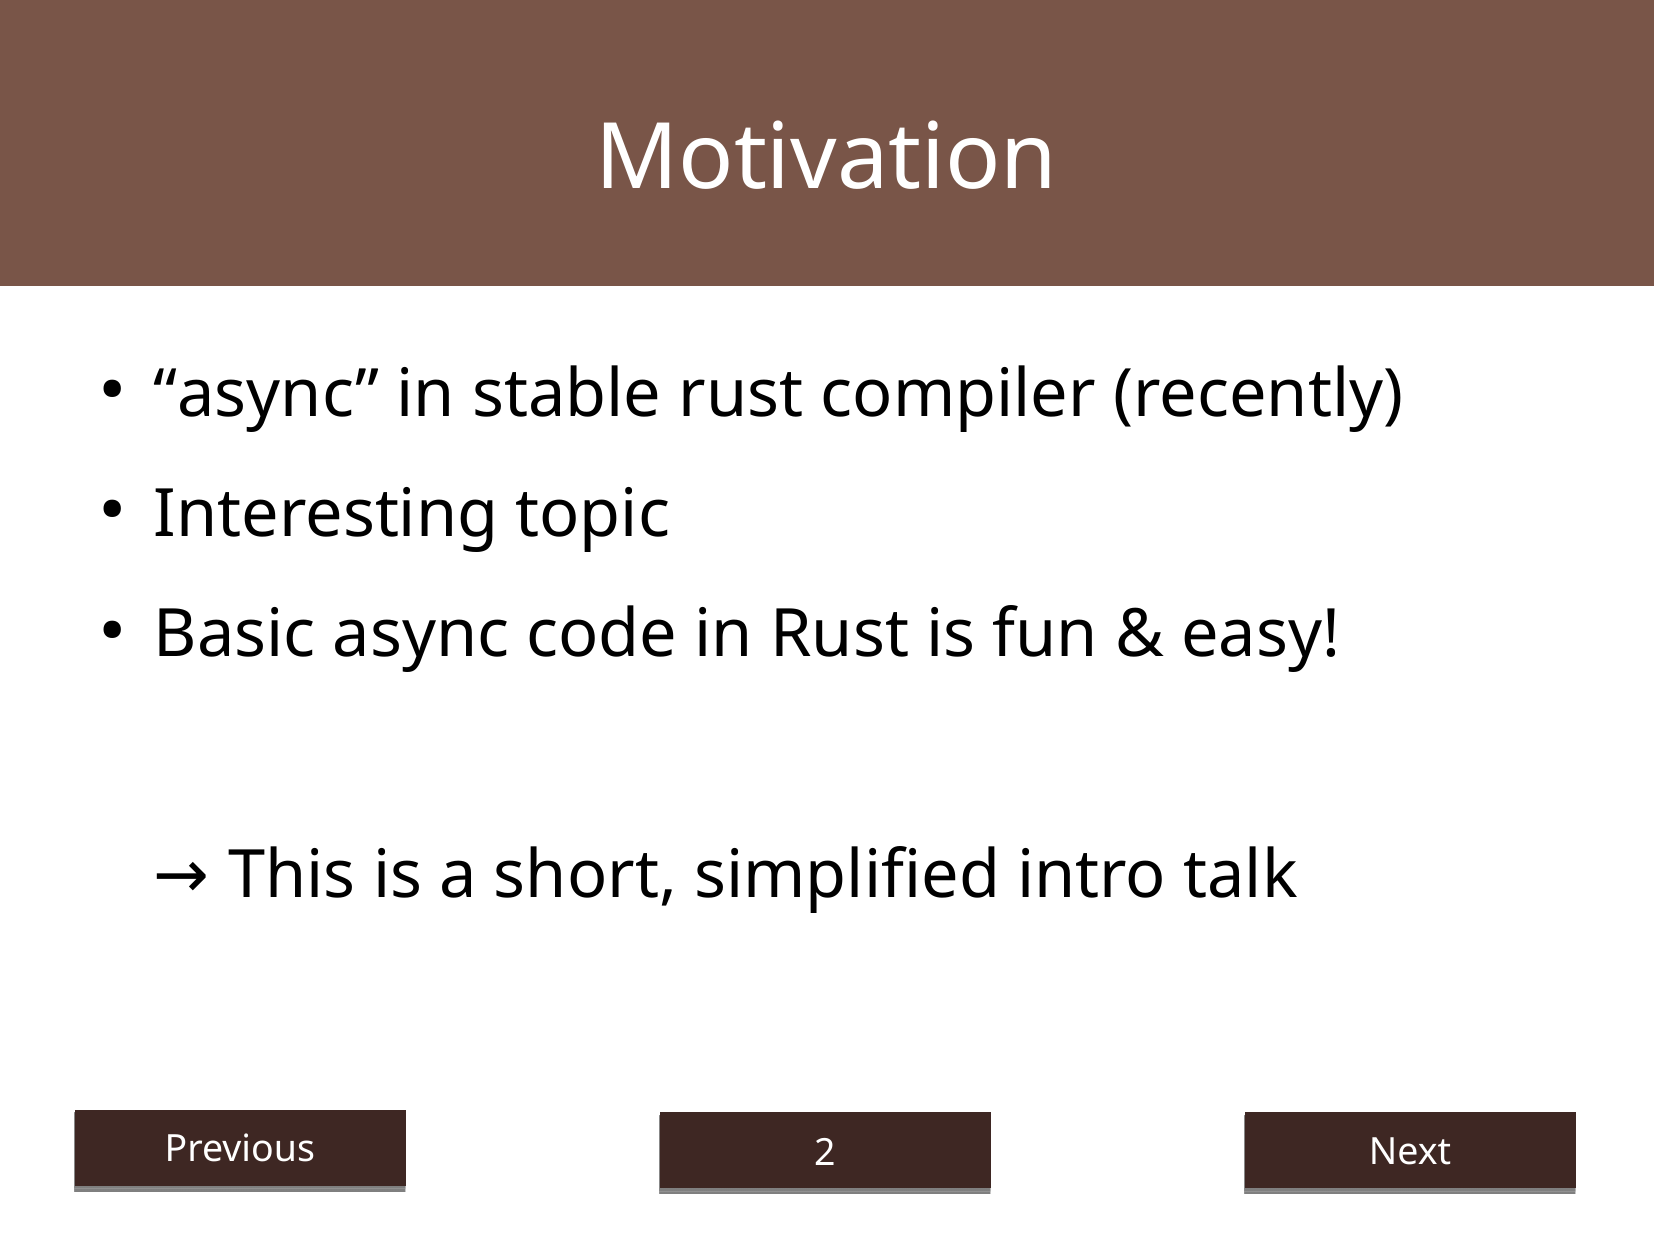

# Motivation
“async” in stable rust compiler (recently)
Interesting topic
Basic async code in Rust is fun & easy!
→	This is a short, simplified intro talk
Previous
Next
2